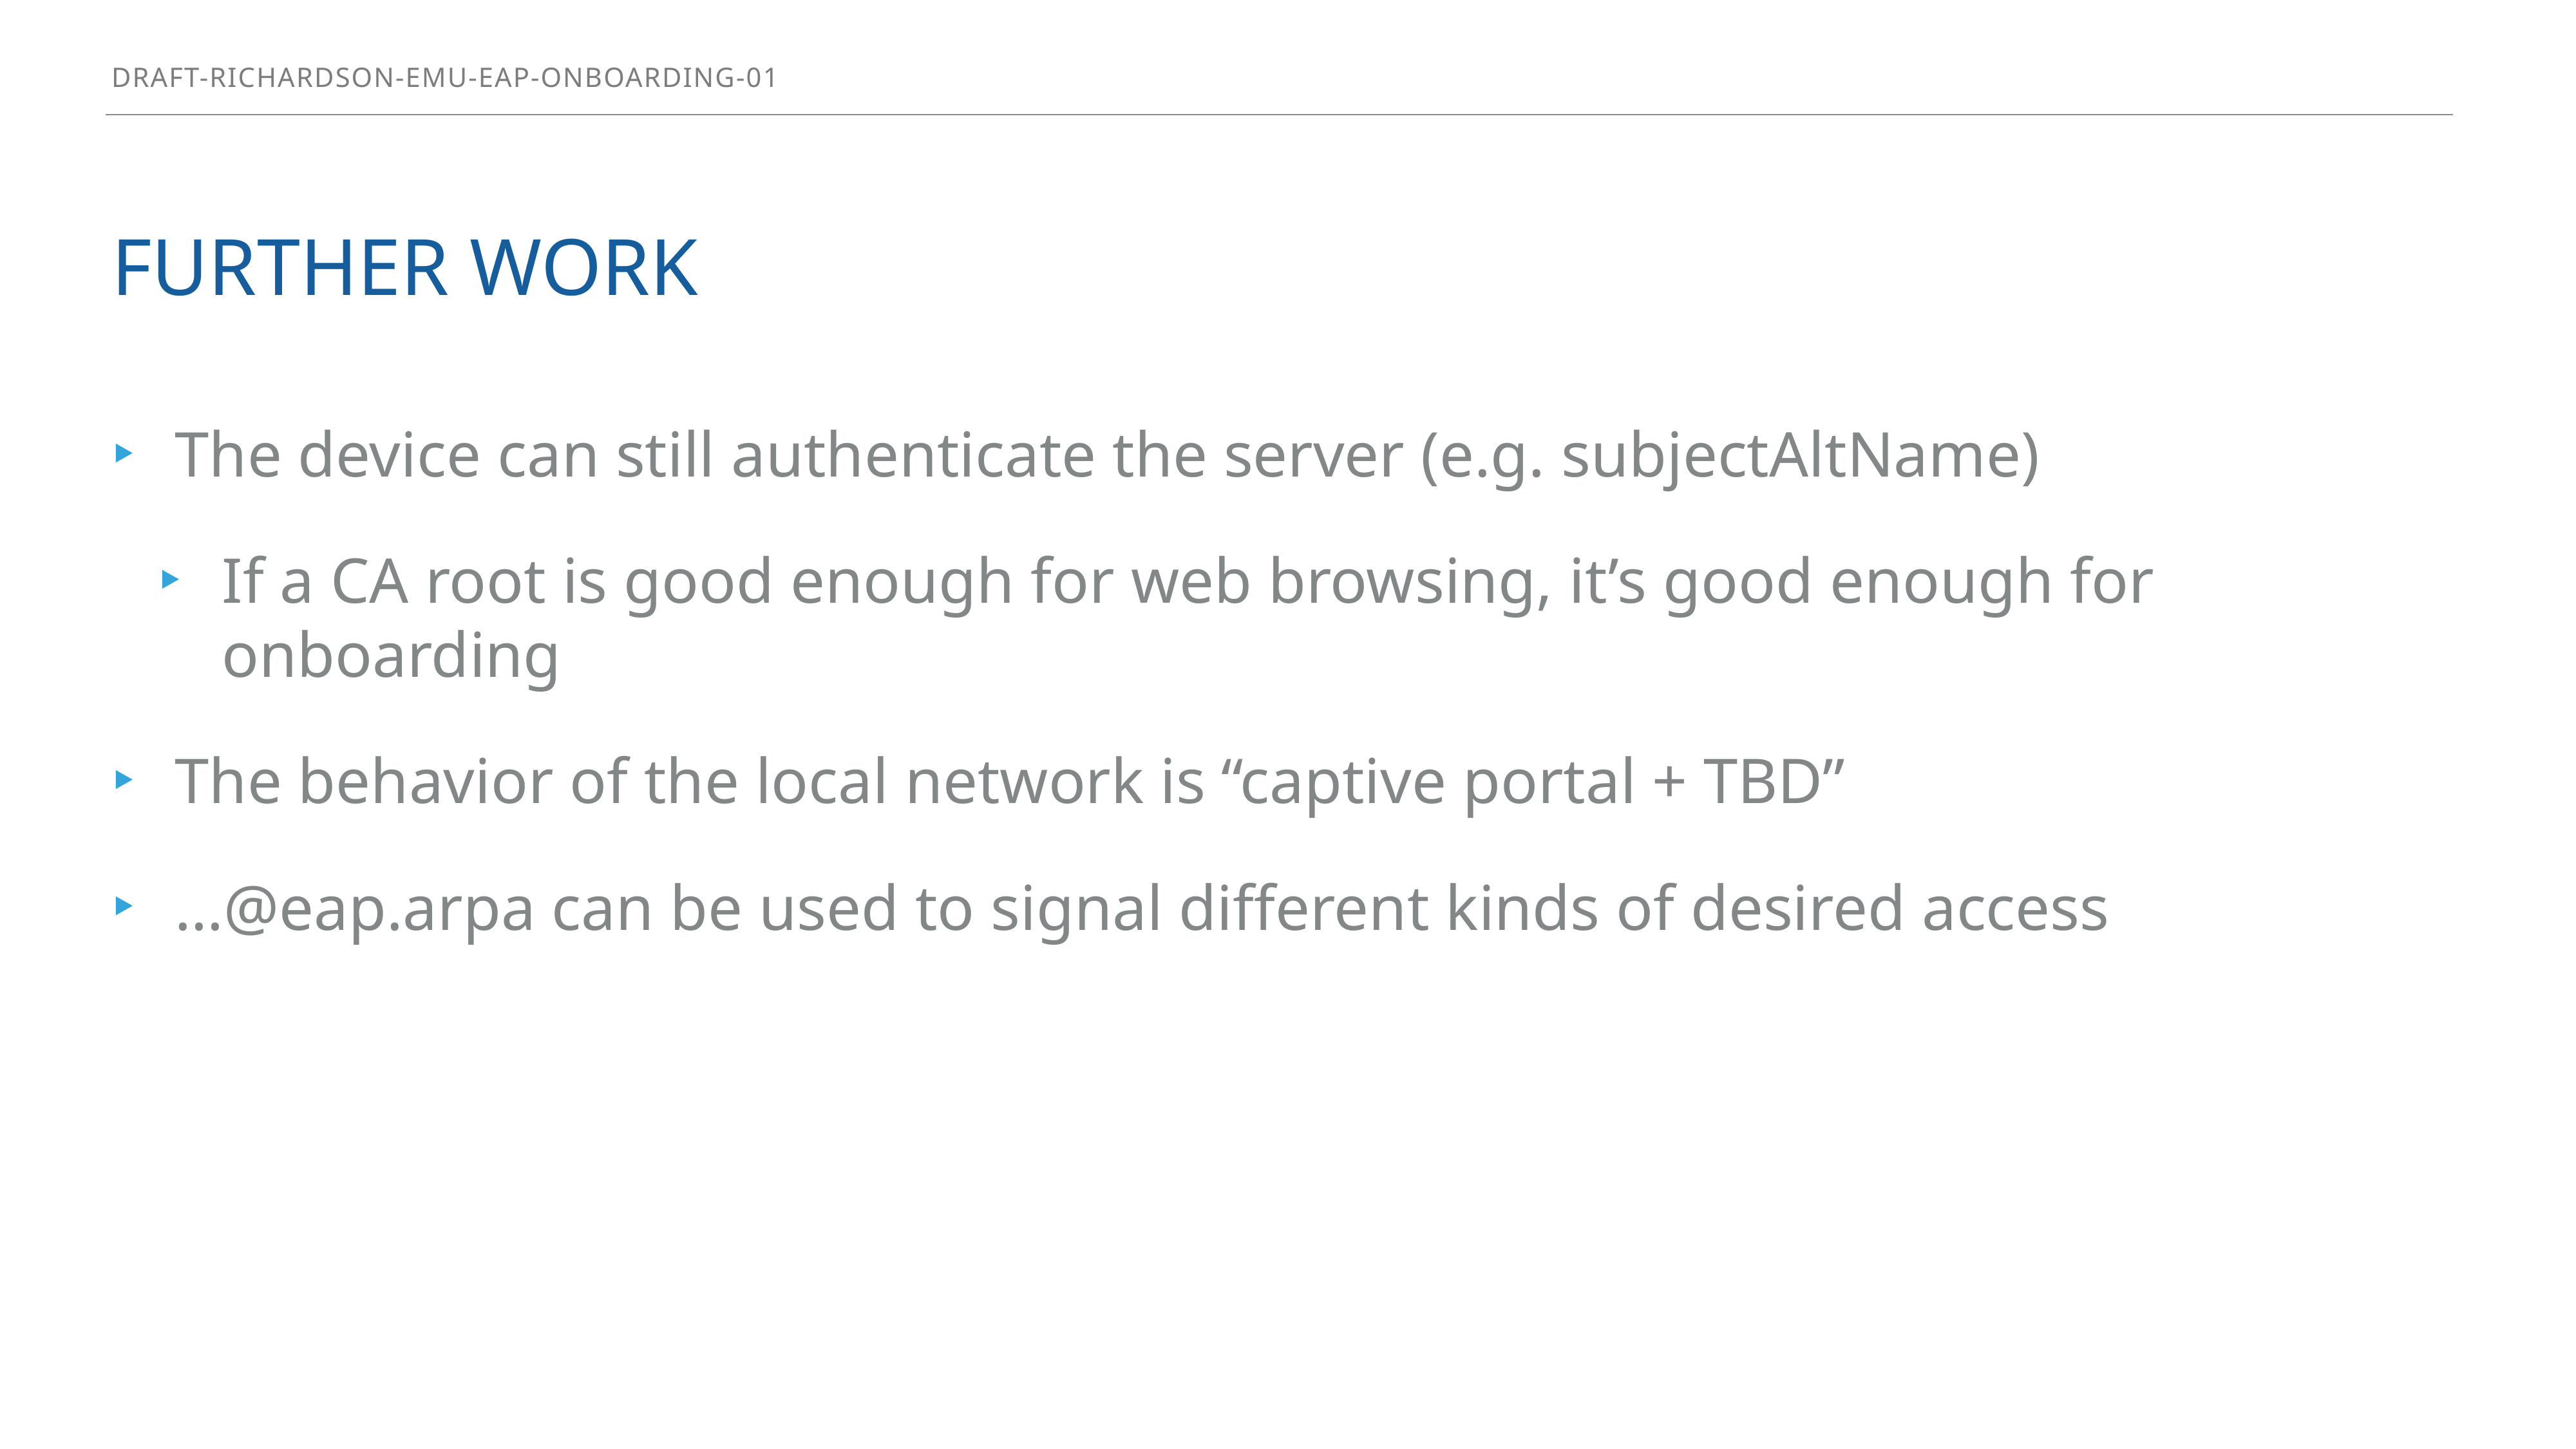

# draft-richardson-emu-eap-onboarding-01
Further work
The device can still authenticate the server (e.g. subjectAltName)
If a CA root is good enough for web browsing, it’s good enough for onboarding
The behavior of the local network is “captive portal + TBD”
…@eap.arpa can be used to signal different kinds of desired access